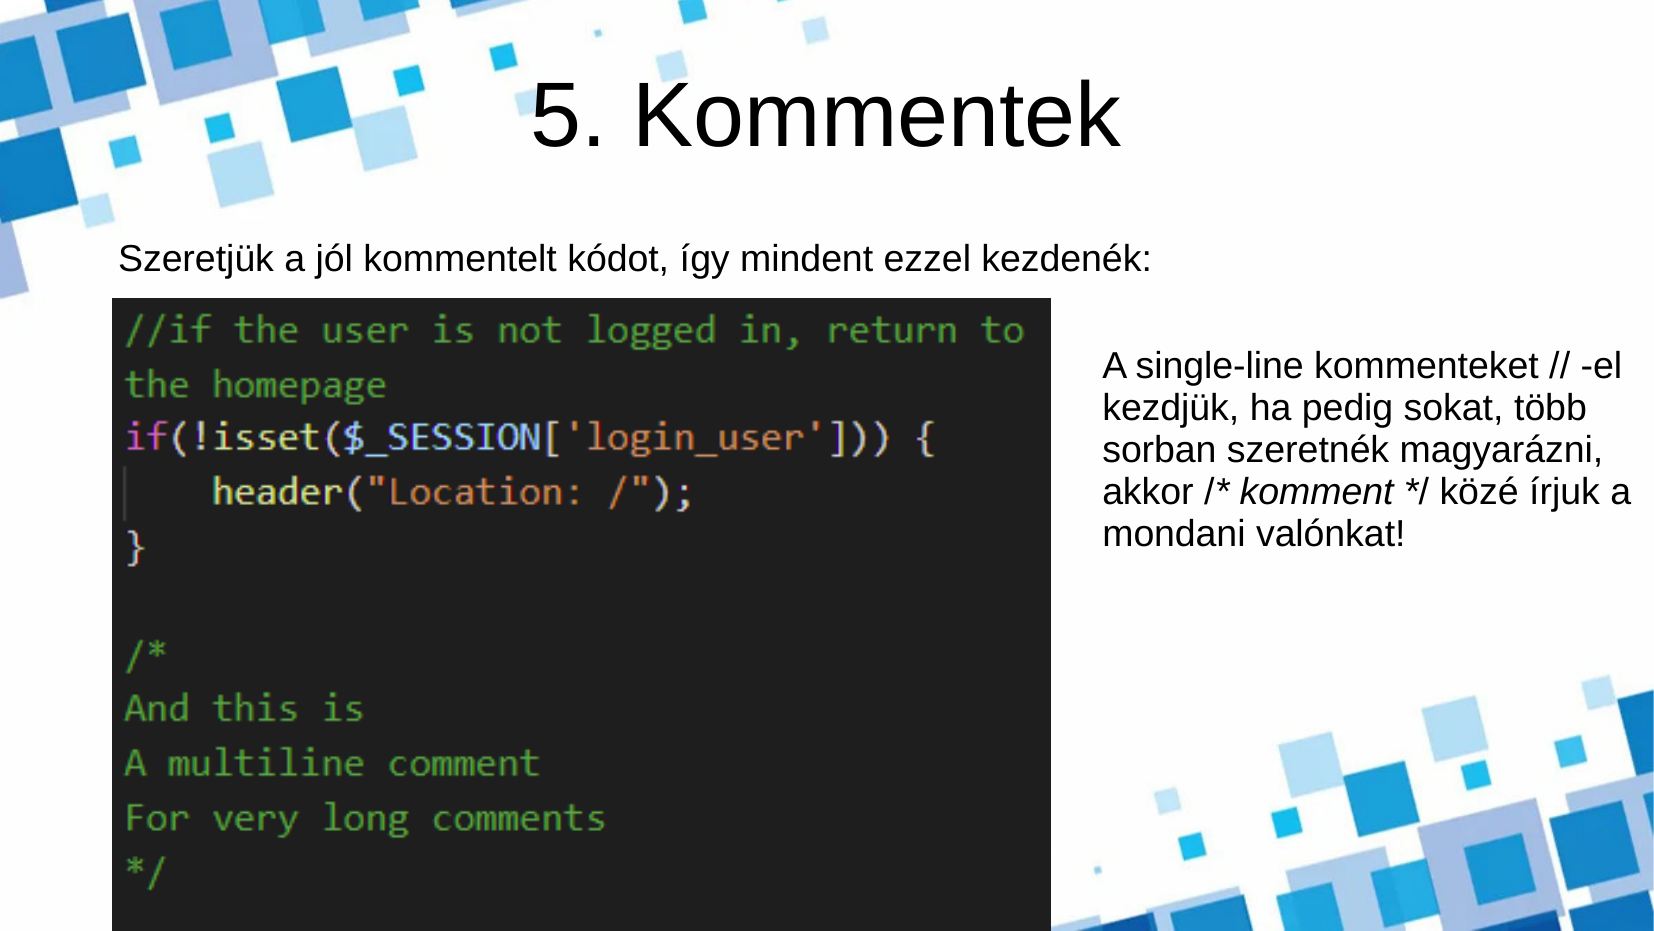

# 5. Kommentek
Szeretjük a jól kommentelt kódot, így mindent ezzel kezdenék:
A single-line kommenteket // -el kezdjük, ha pedig sokat, több sorban szeretnék magyarázni, akkor /* komment */ közé írjuk a mondani valónkat!